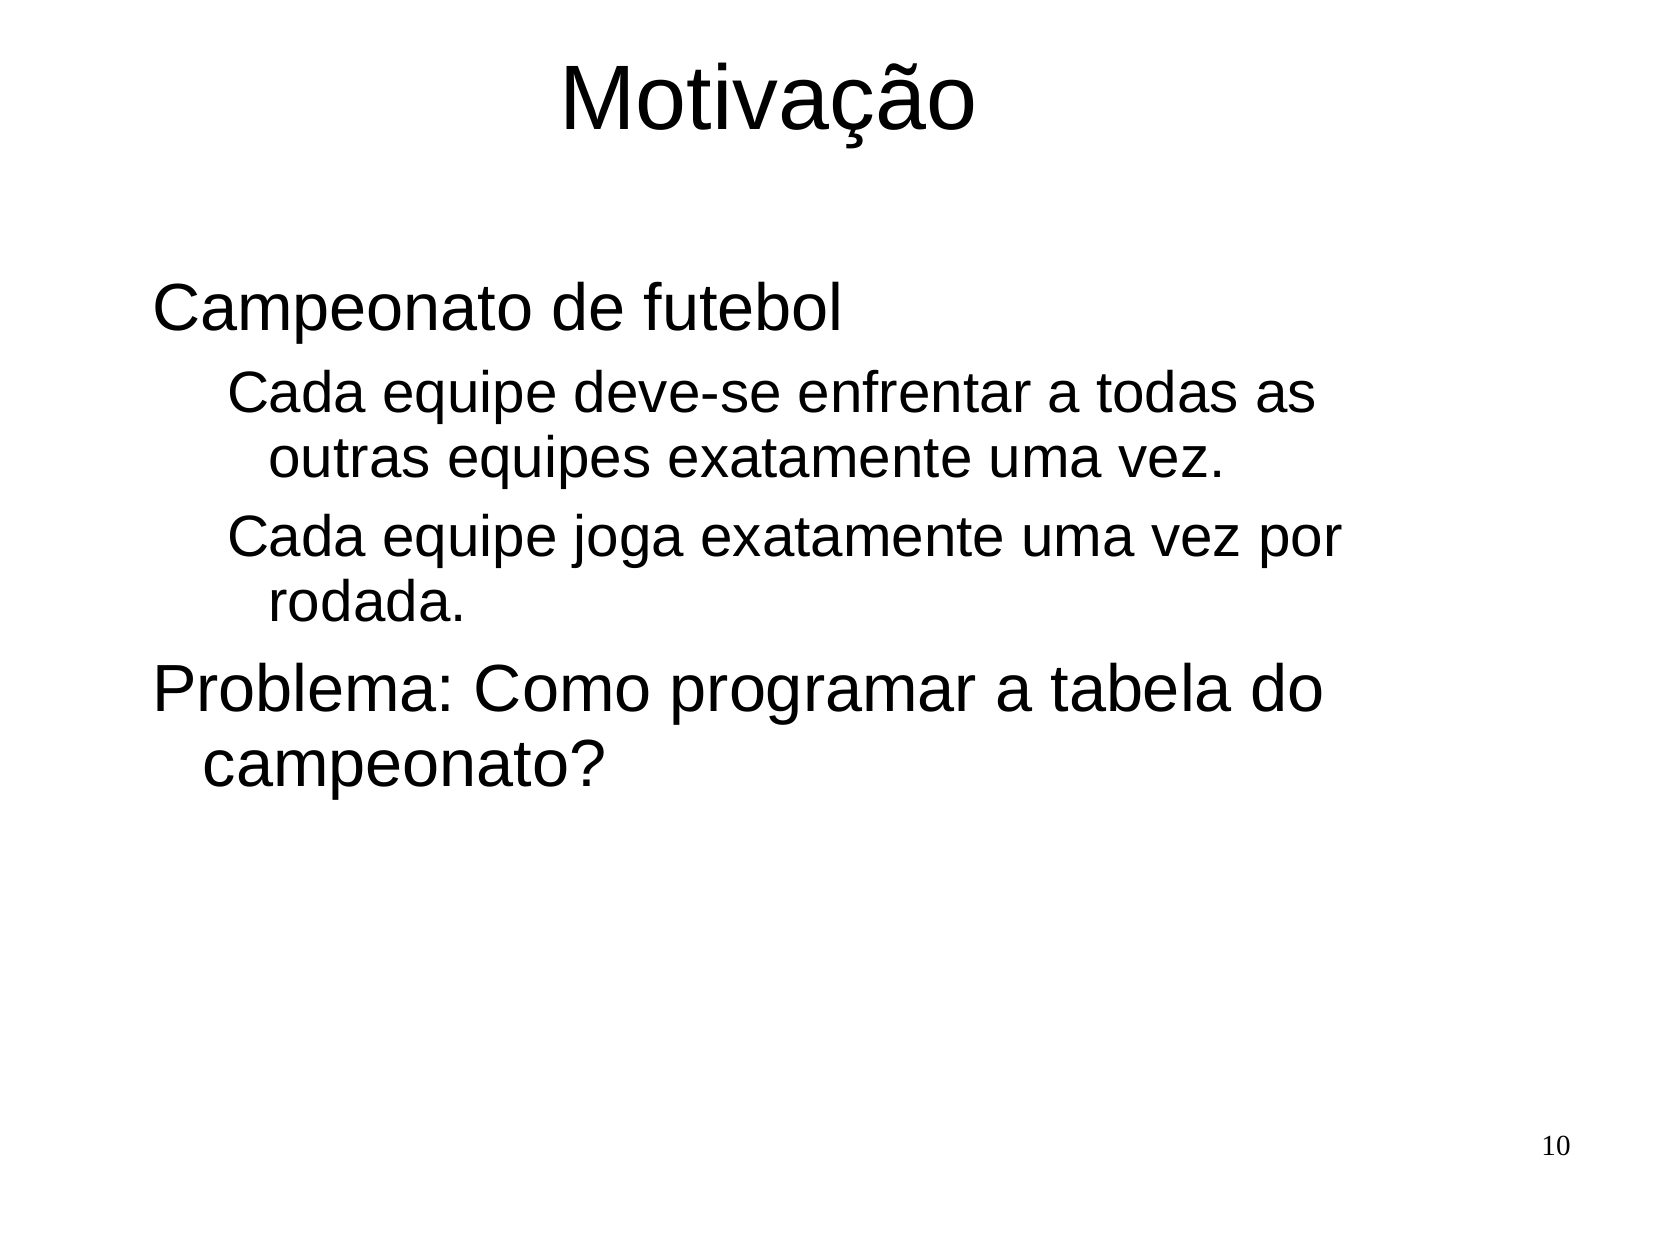

# Motivação
Campeonato de futebol
Cada equipe deve-se enfrentar a todas as outras equipes exatamente uma vez.
Cada equipe joga exatamente uma vez por rodada.
Problema: Como programar a tabela do campeonato?
10